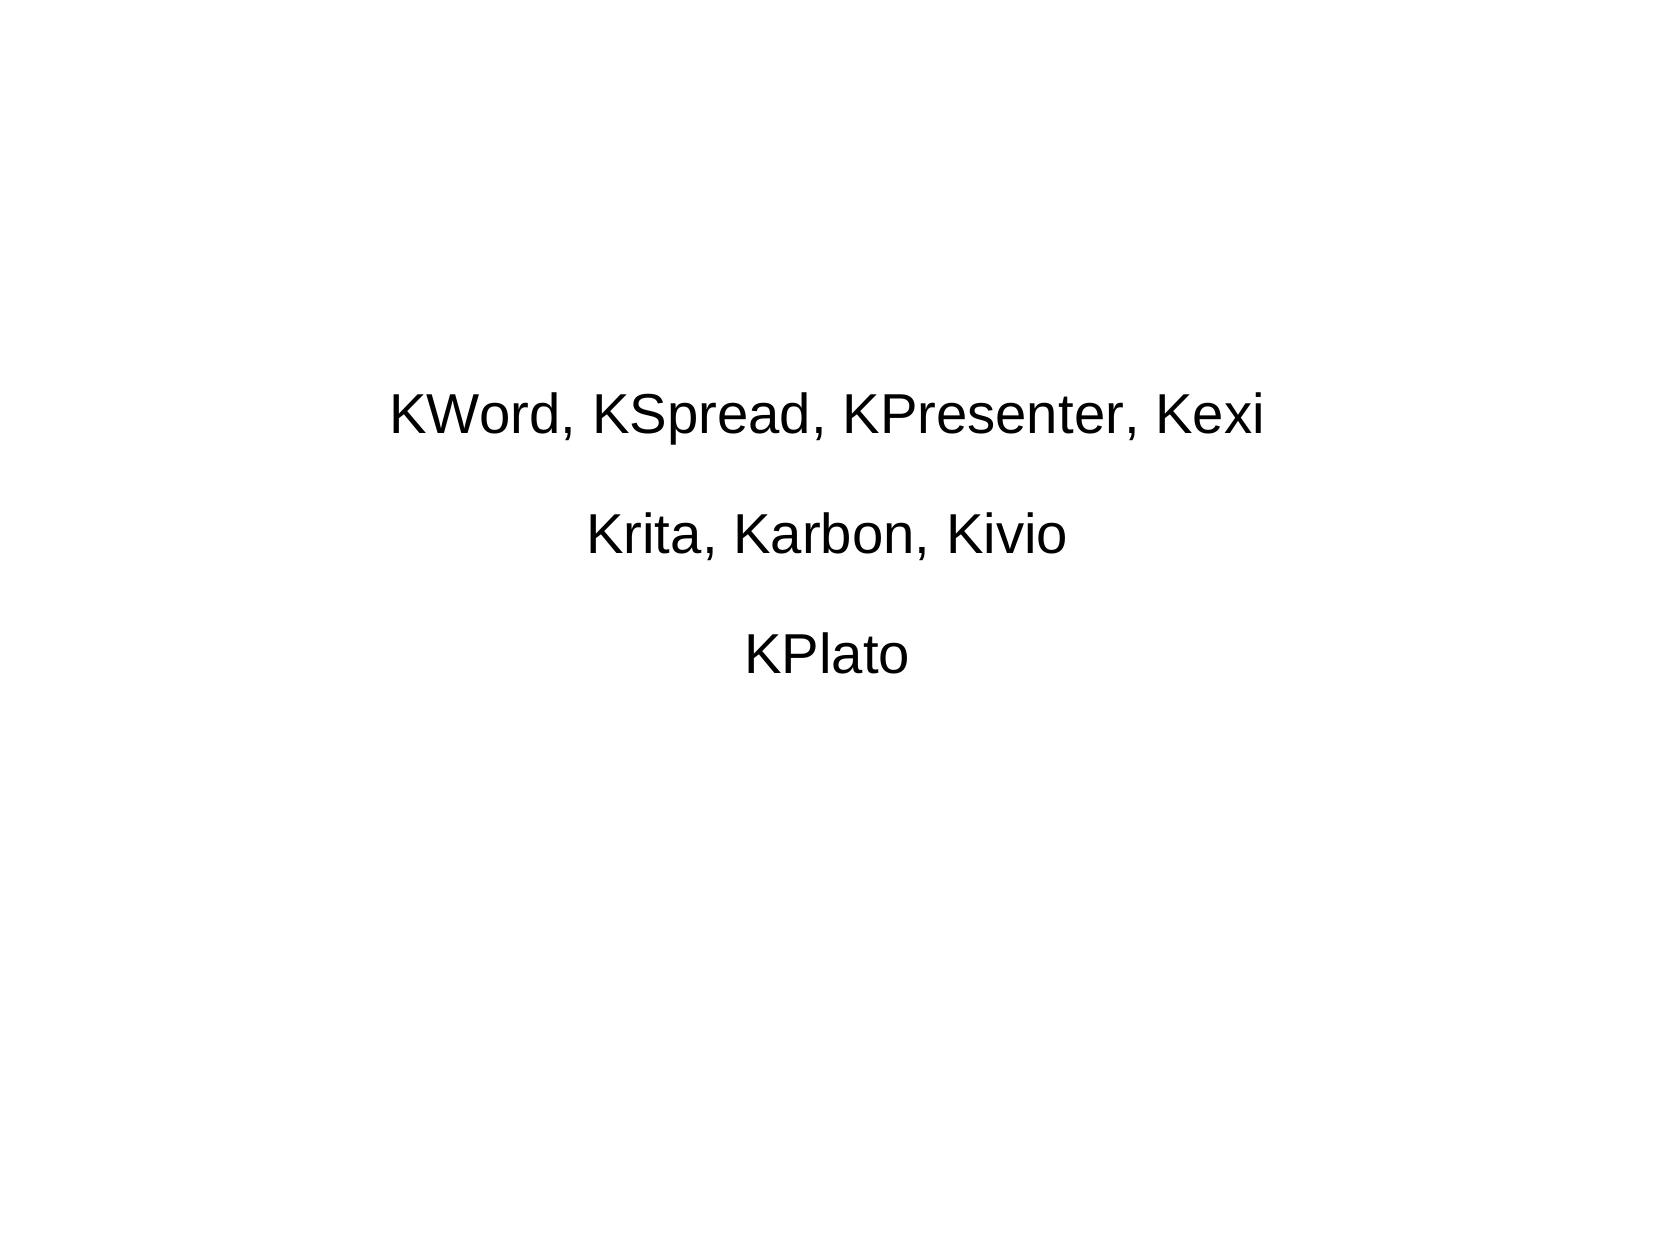

# KWord, KSpread, KPresenter, Kexi
Krita, Karbon, Kivio
KPlato